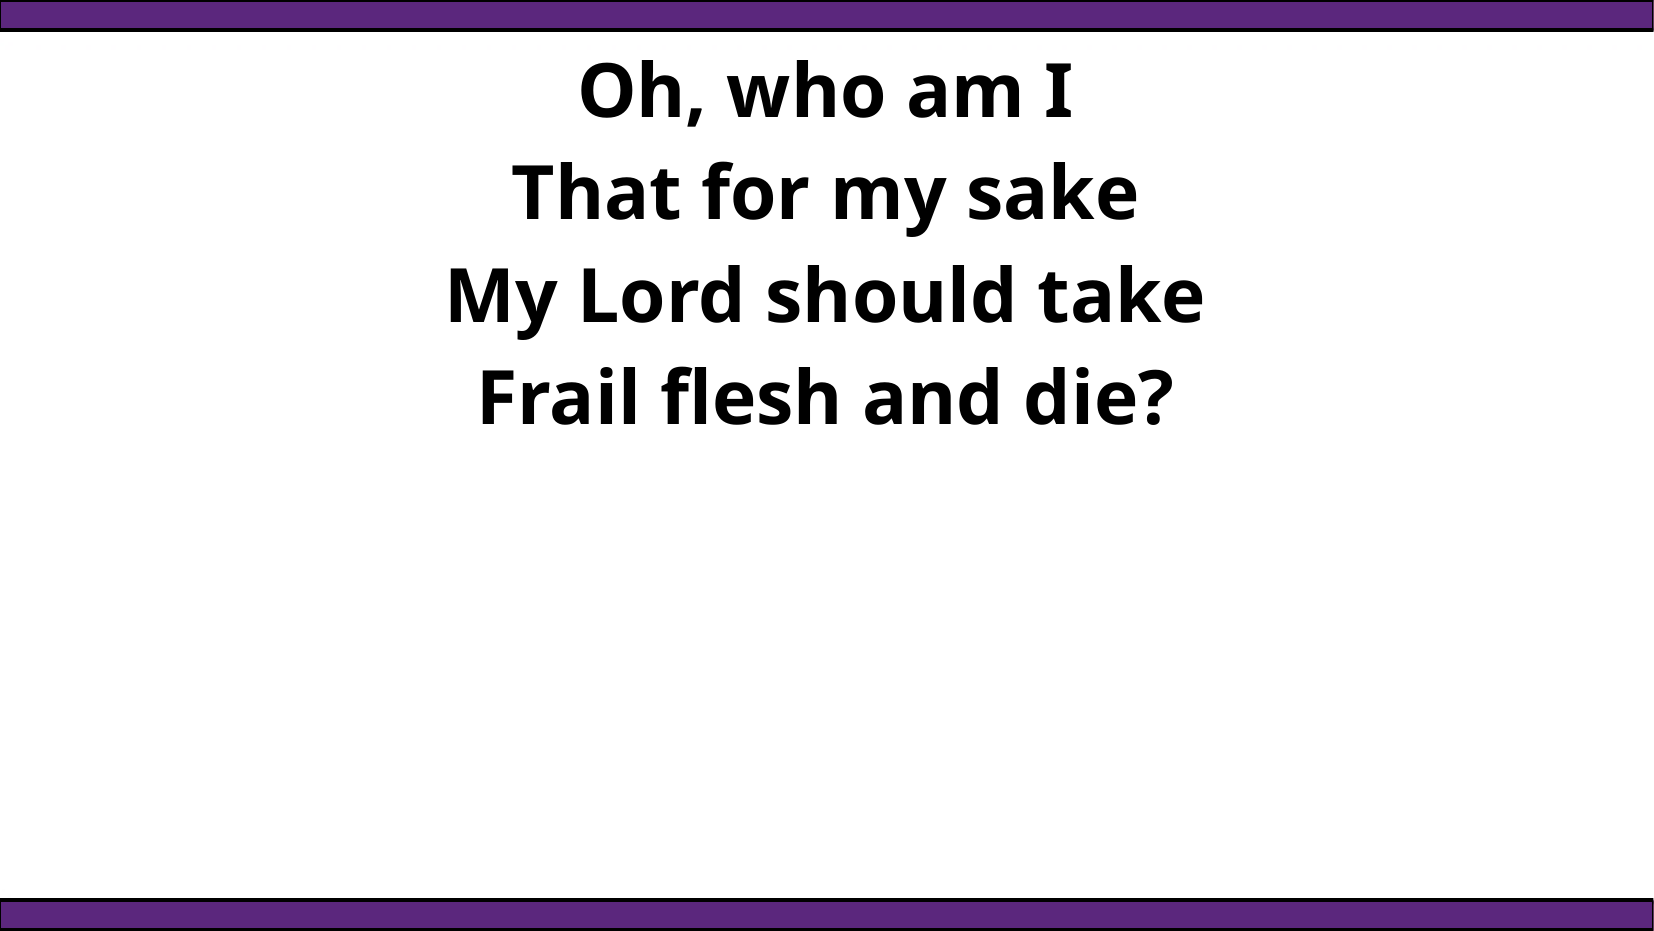

Oh, who am I
That for my sake
My Lord should take
Frail flesh and die?